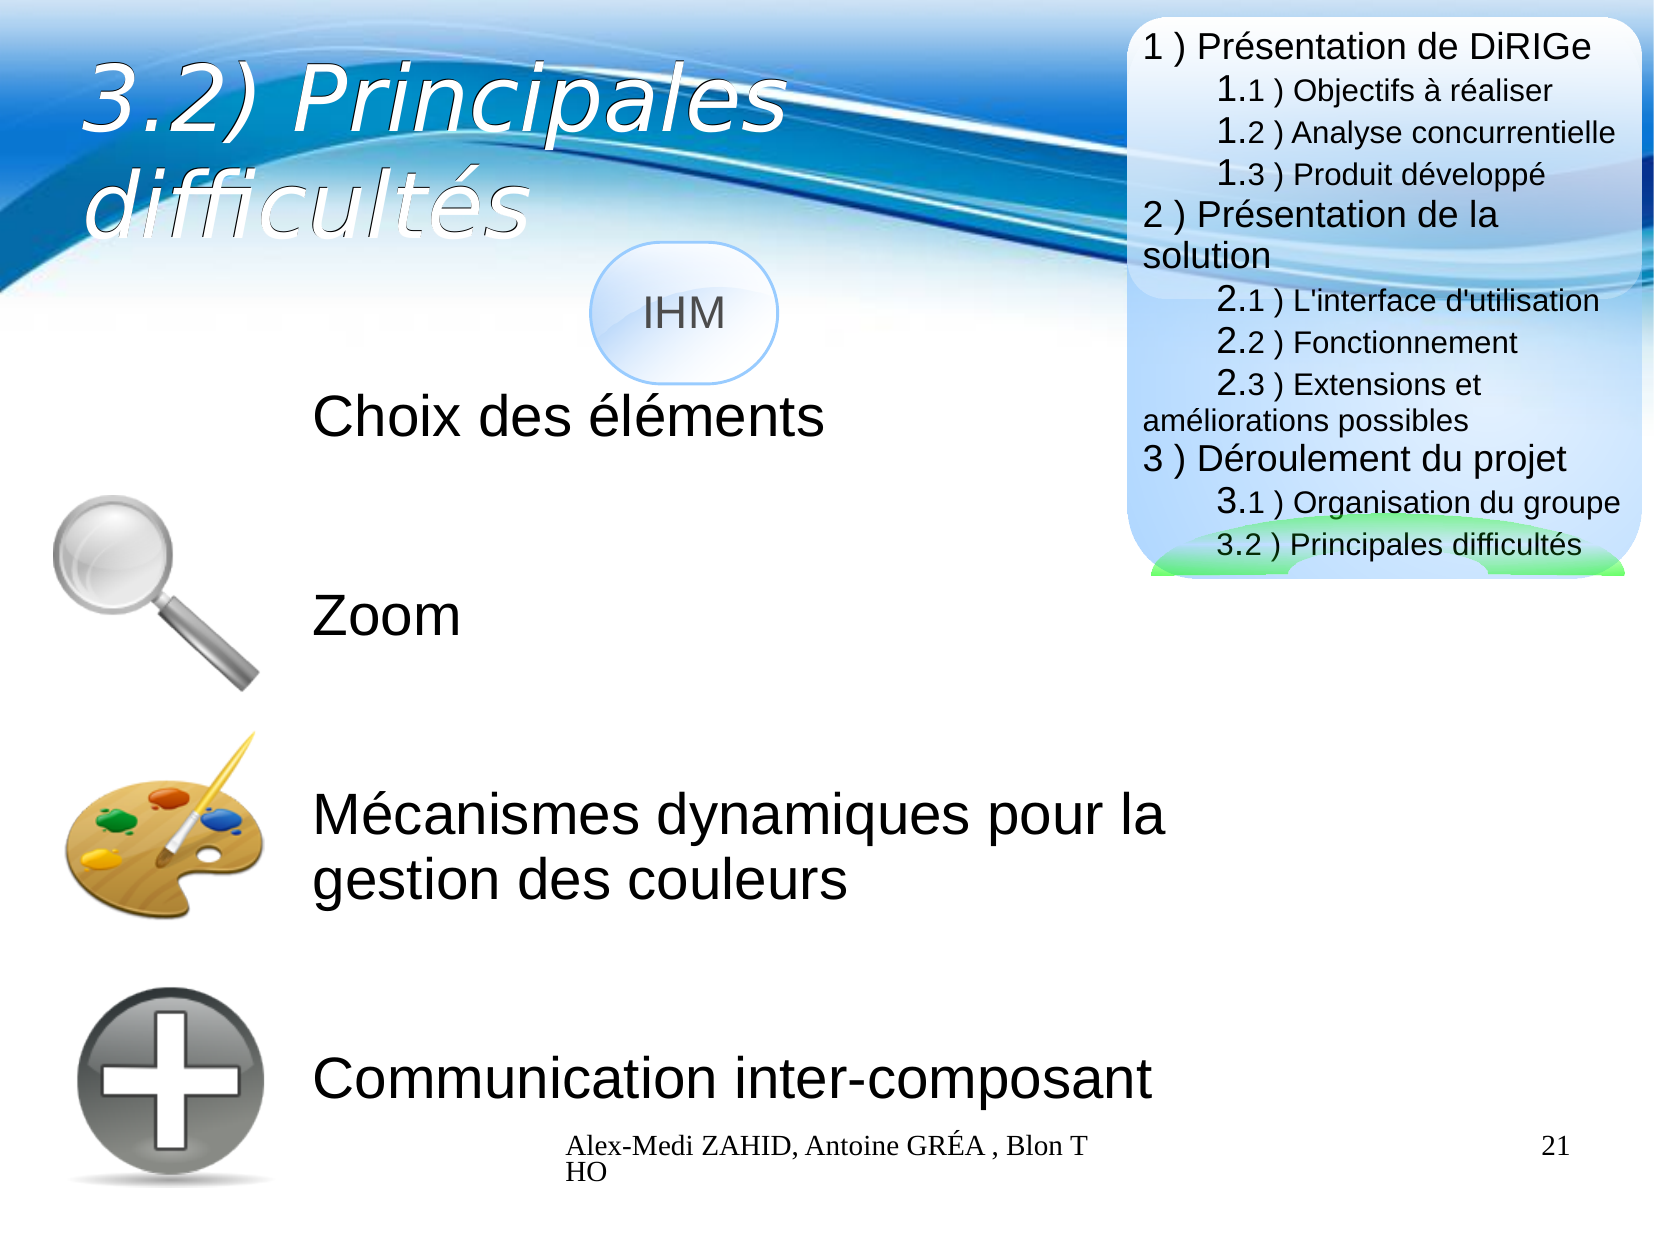

# 3.2) Principales difficultés
IHM
Choix des éléments
Zoom
Mécanismes dynamiques pour la gestion des couleurs
Communication inter-composant
Alex-Medi ZAHID, Antoine GRÉA , Blon THO
21